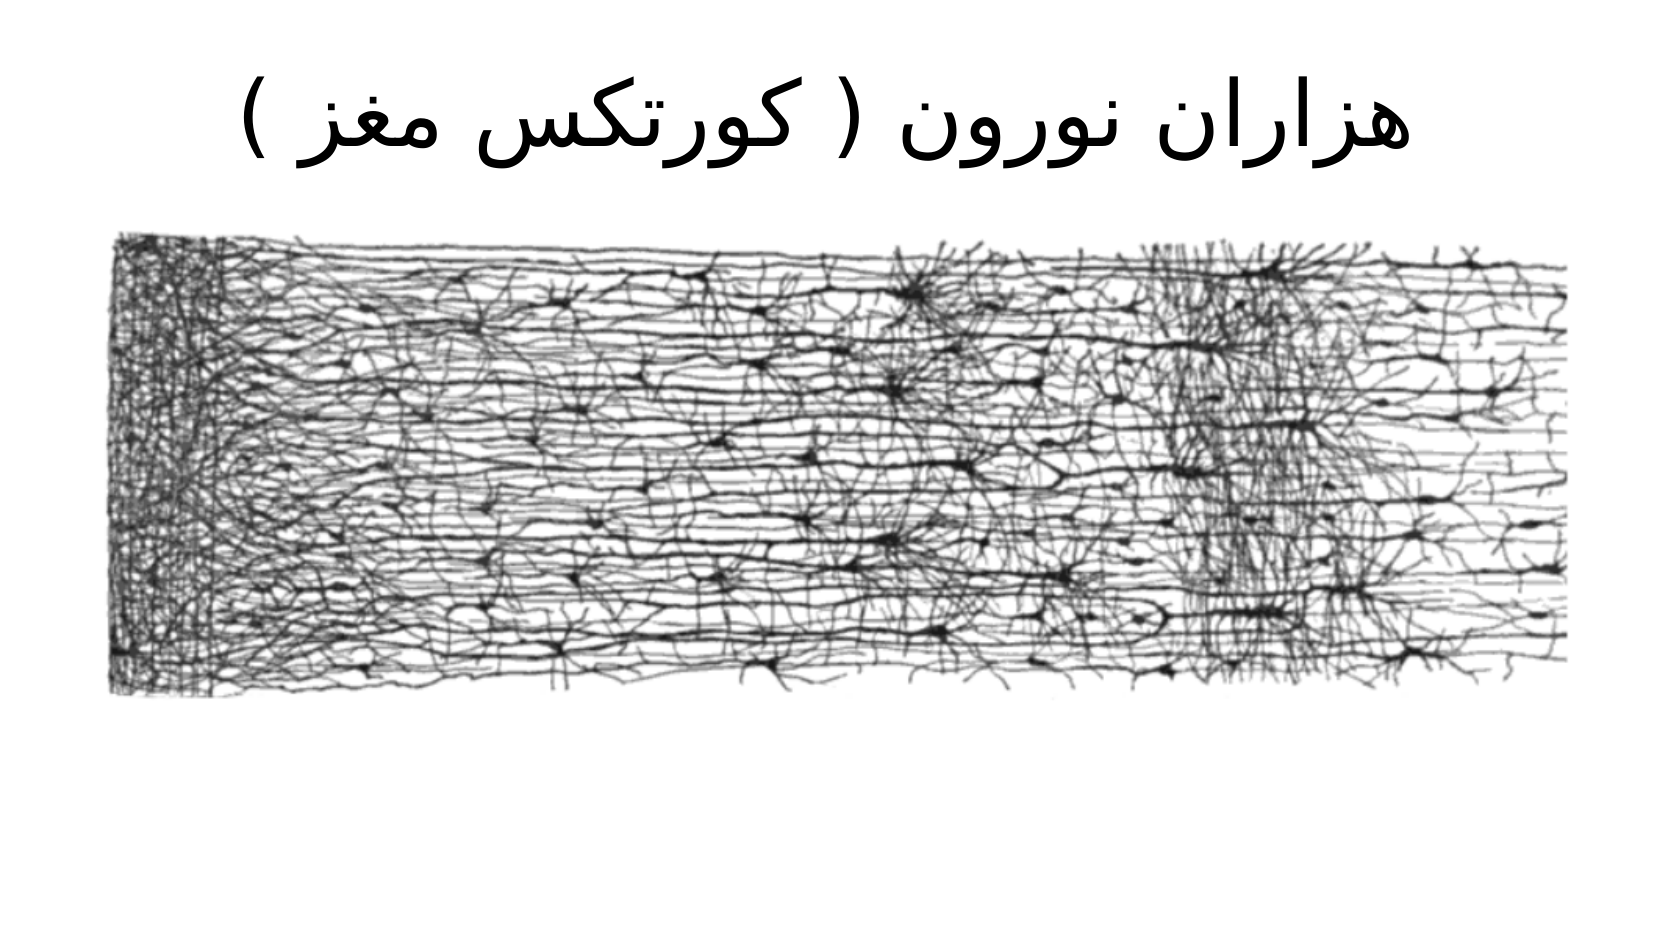

# هزاران نورون ( کورتکس مغز )